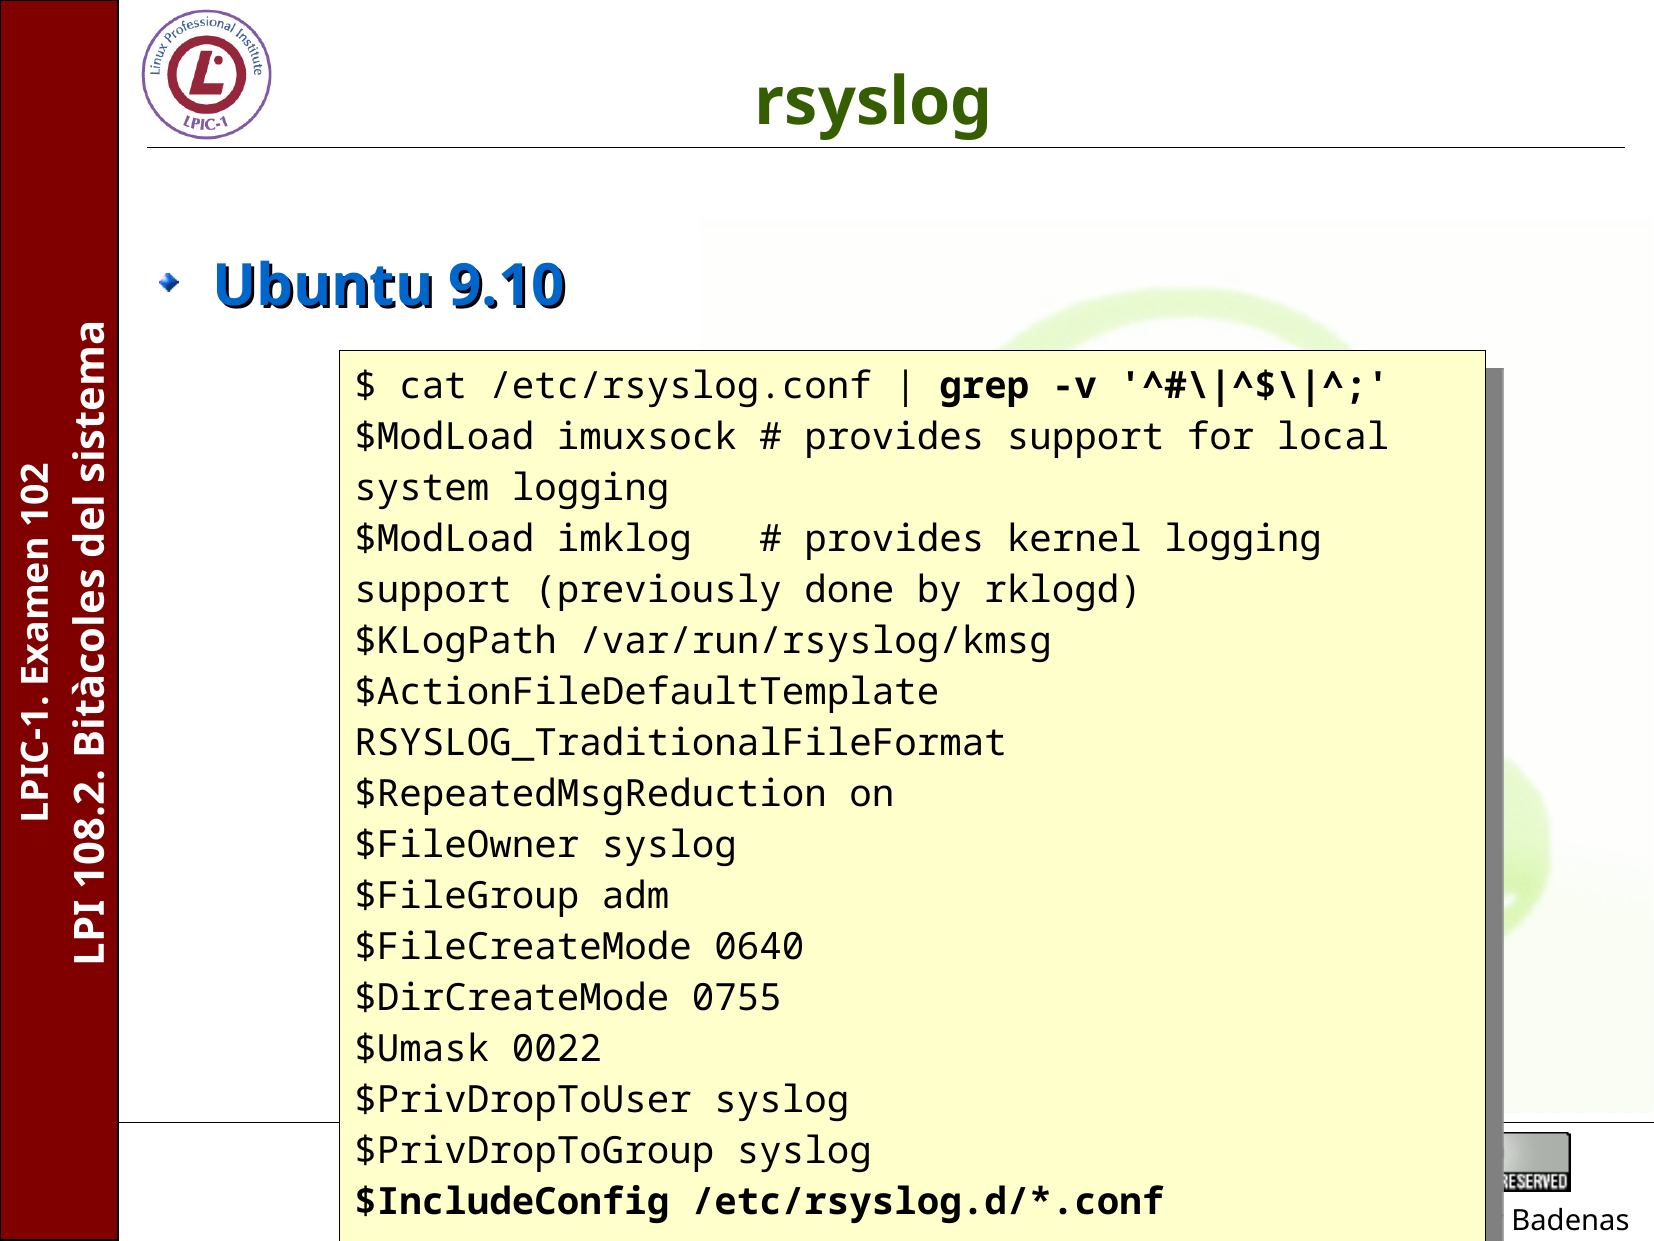

# rsyslog
Ubuntu 9.10
$ cat /etc/rsyslog.conf | grep -v '^#\|^$\|^;'
$ModLoad imuxsock # provides support for local system logging
$ModLoad imklog # provides kernel logging support (previously done by rklogd)
$KLogPath /var/run/rsyslog/kmsg
$ActionFileDefaultTemplate RSYSLOG_TraditionalFileFormat
$RepeatedMsgReduction on
$FileOwner syslog
$FileGroup adm
$FileCreateMode 0640
$DirCreateMode 0755
$Umask 0022
$PrivDropToUser syslog
$PrivDropToGroup syslog
$IncludeConfig /etc/rsyslog.d/*.conf